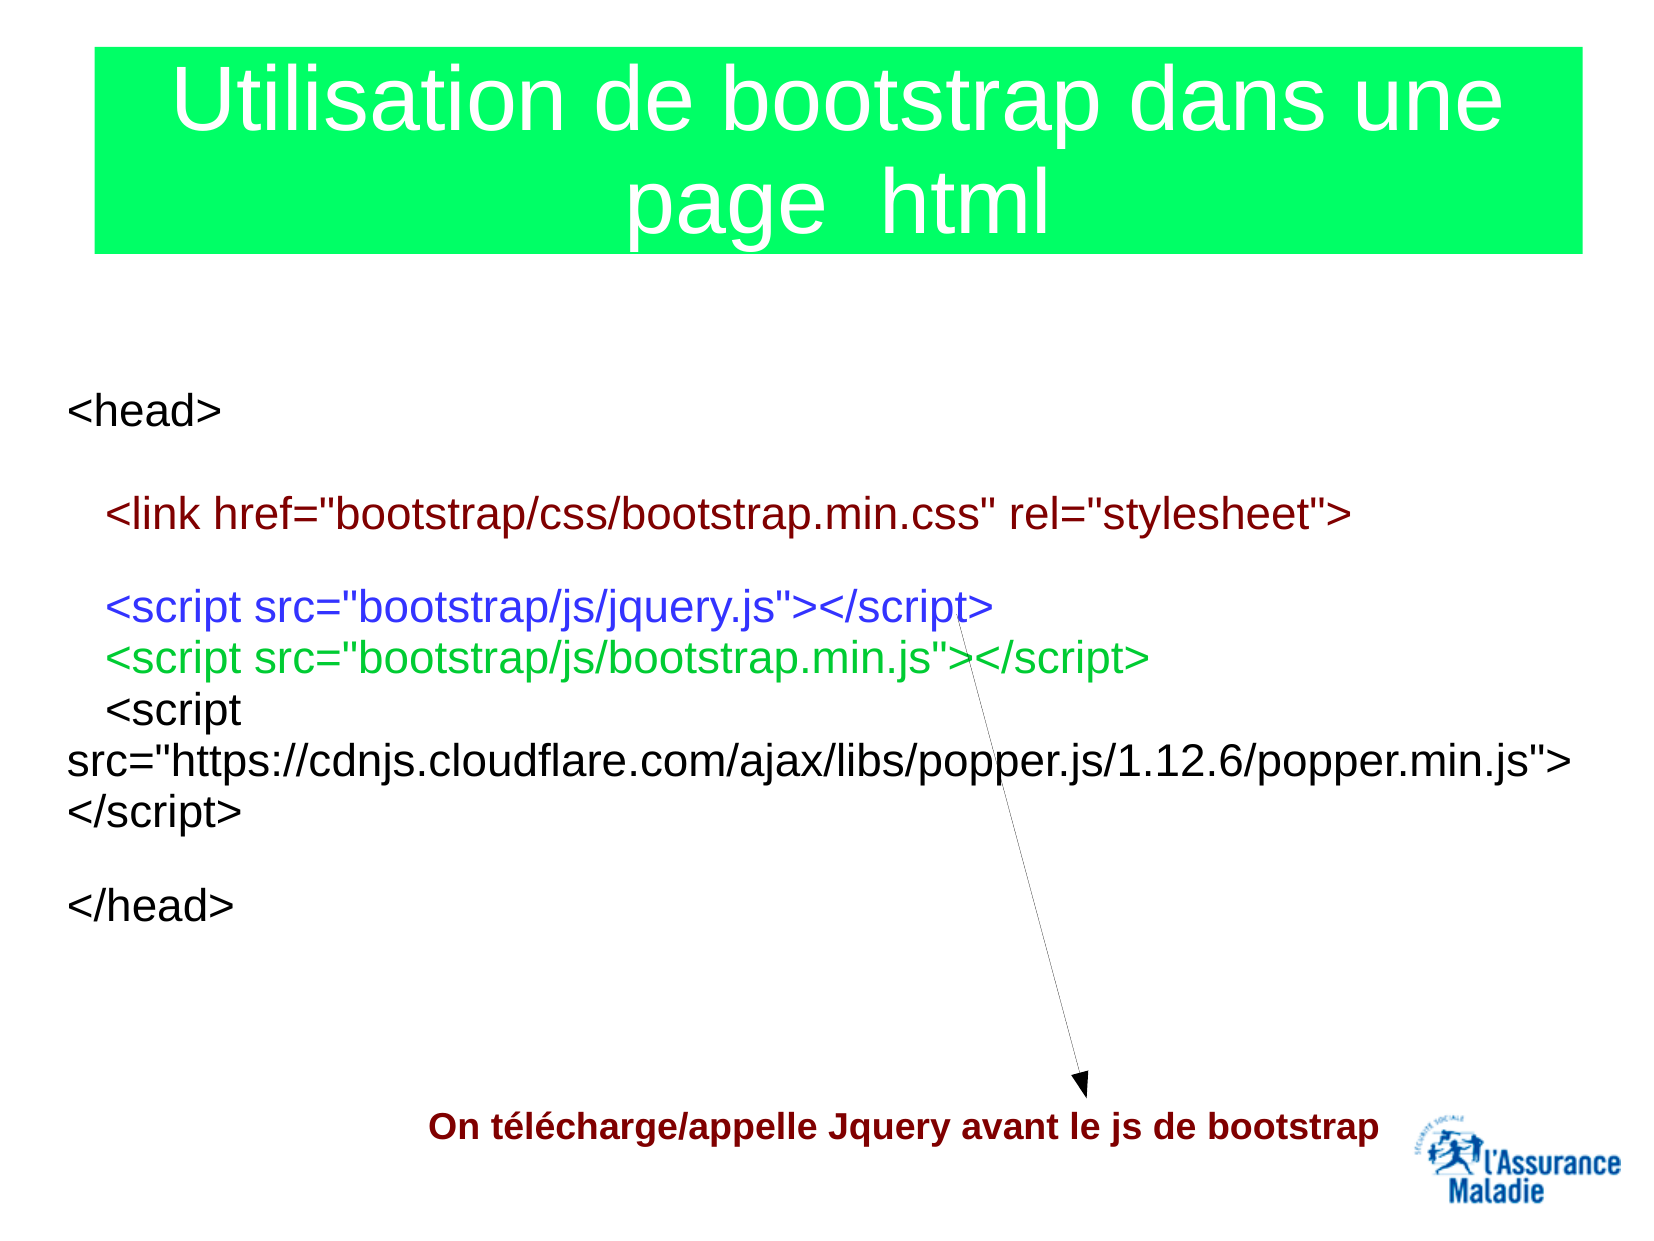

# Utilisation de bootstrap dans une page html
<head>
 <link href="bootstrap/css/bootstrap.min.css" rel="stylesheet">
 <script src="bootstrap/js/jquery.js"></script>
 <script src="bootstrap/js/bootstrap.min.js"></script>
 <script src="https://cdnjs.cloudflare.com/ajax/libs/popper.js/1.12.6/popper.min.js"></script>
</head>
On télécharge/appelle Jquery avant le js de bootstrap